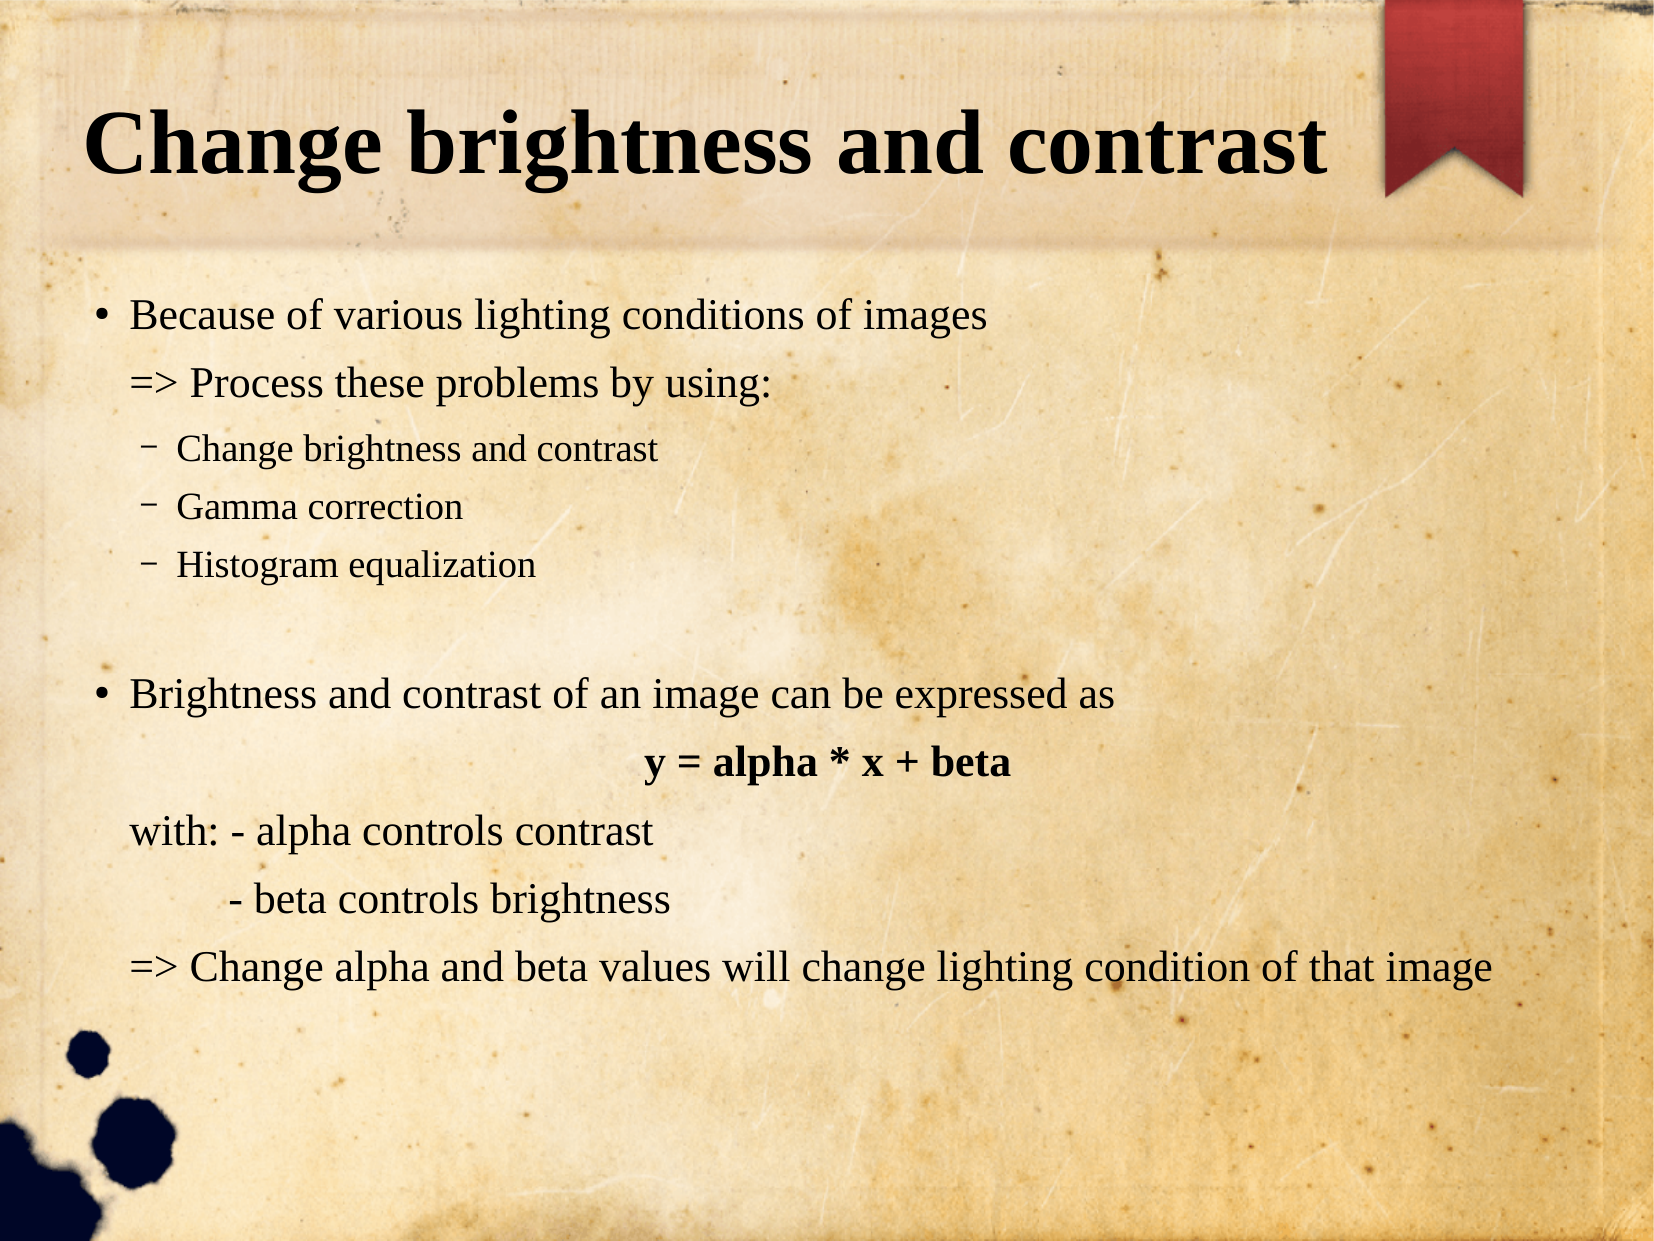

# Change brightness and contrast
Because of various lighting conditions of images
=> Process these problems by using:
Change brightness and contrast
Gamma correction
Histogram equalization
Brightness and contrast of an image can be expressed as
y = alpha * x + beta
with: - alpha controls contrast
 - beta controls brightness
=> Change alpha and beta values will change lighting condition of that image